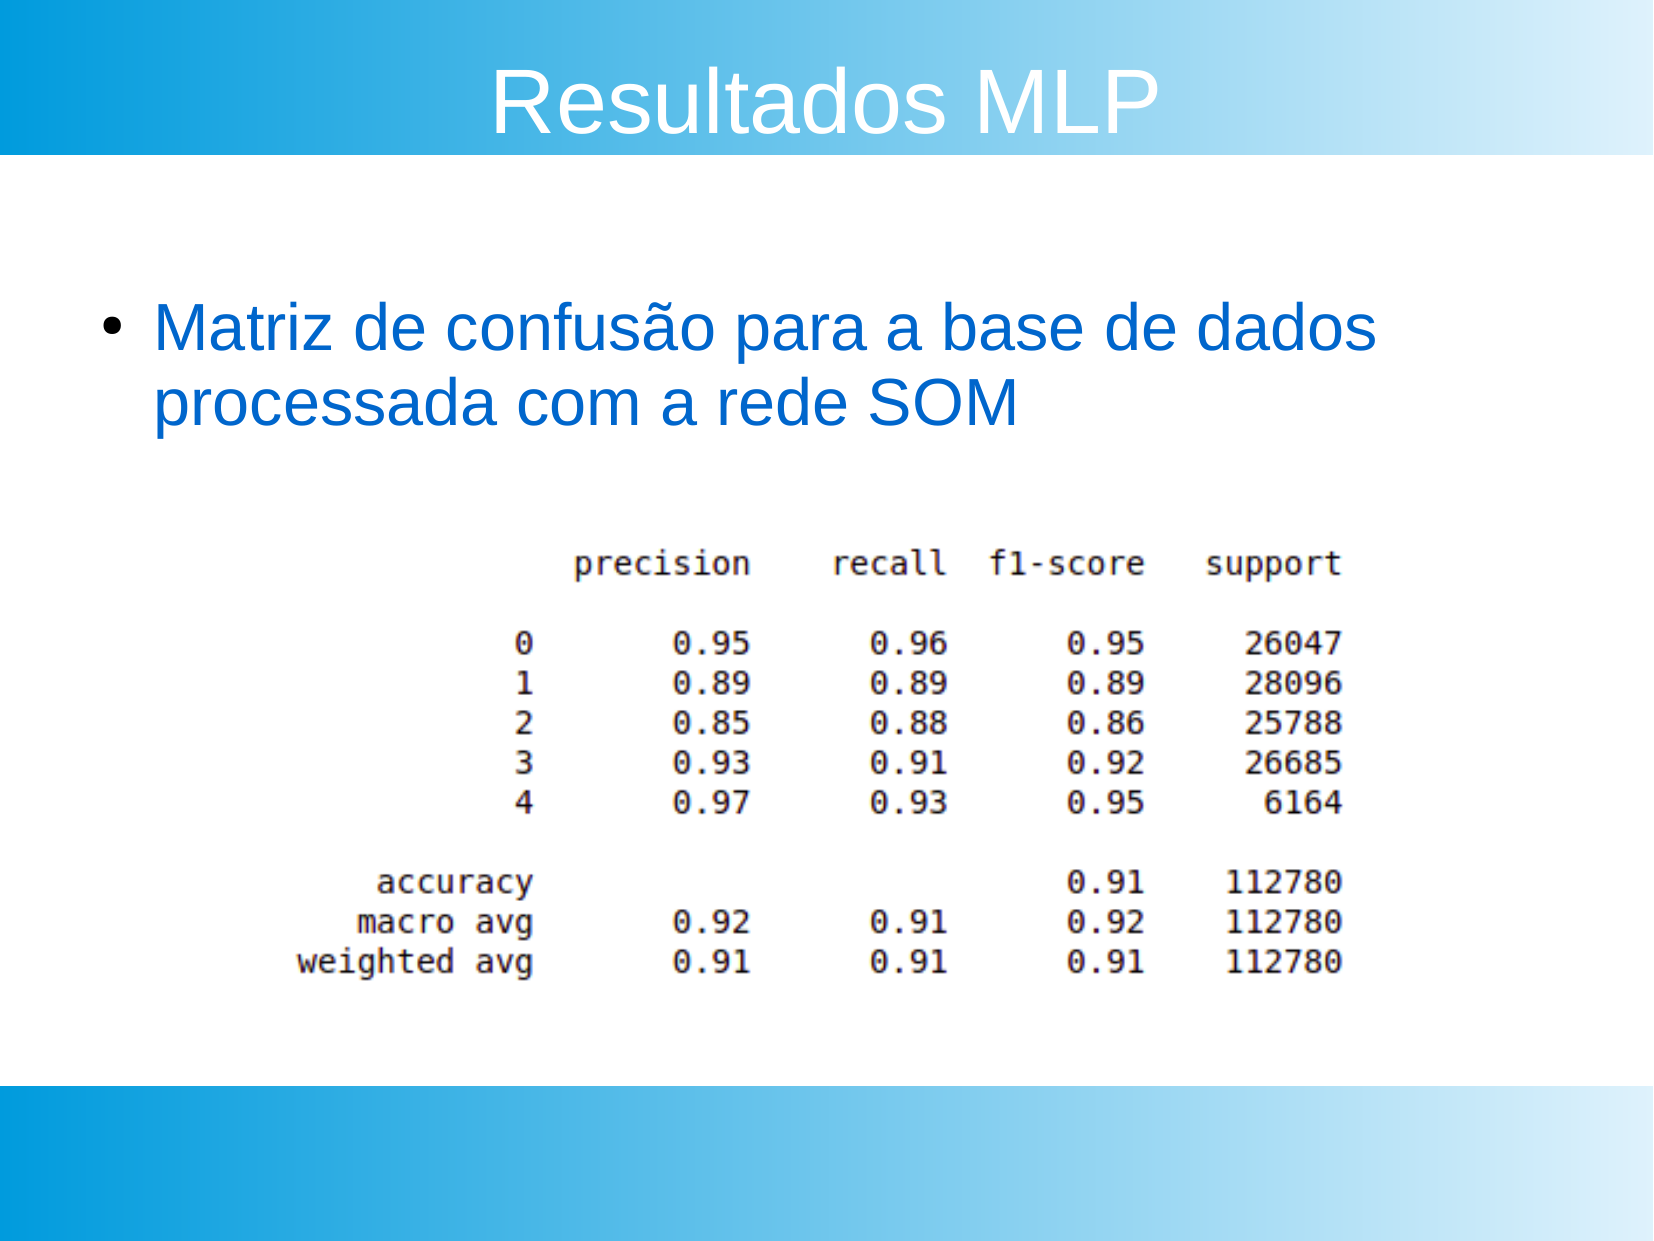

# Resultados MLP
Matriz de confusão para a base de dados processada com a rede SOM